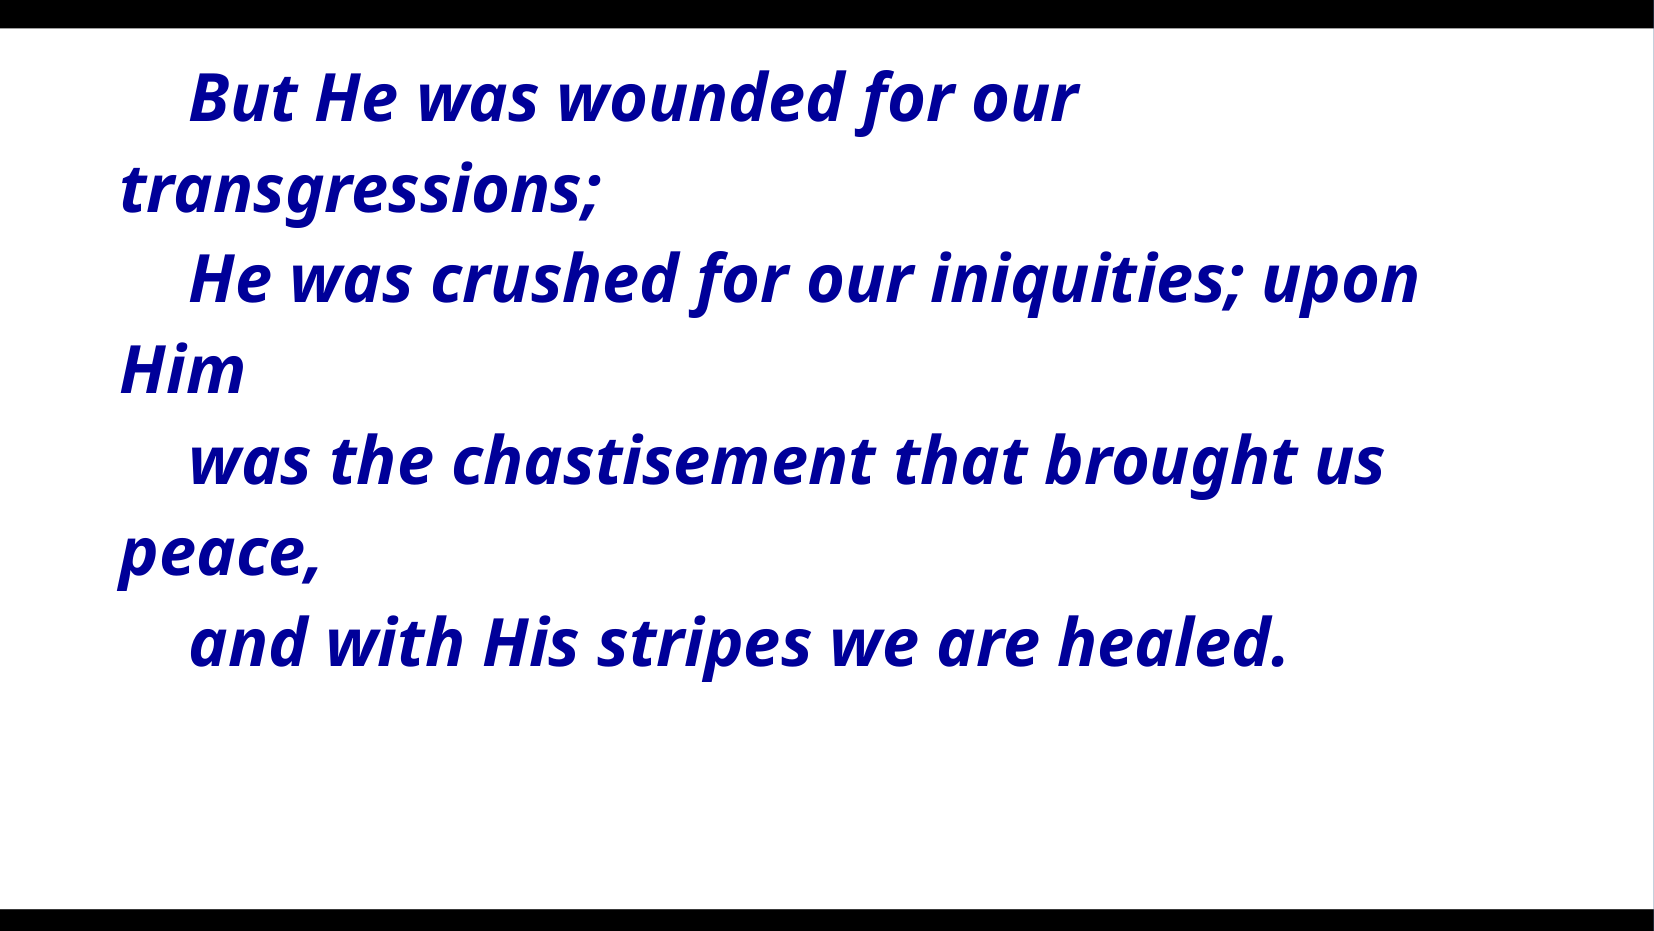

But He was wounded for our transgressions;
 He was crushed for our iniquities; upon Him
 was the chastisement that brought us peace,
 and with His stripes we are healed.